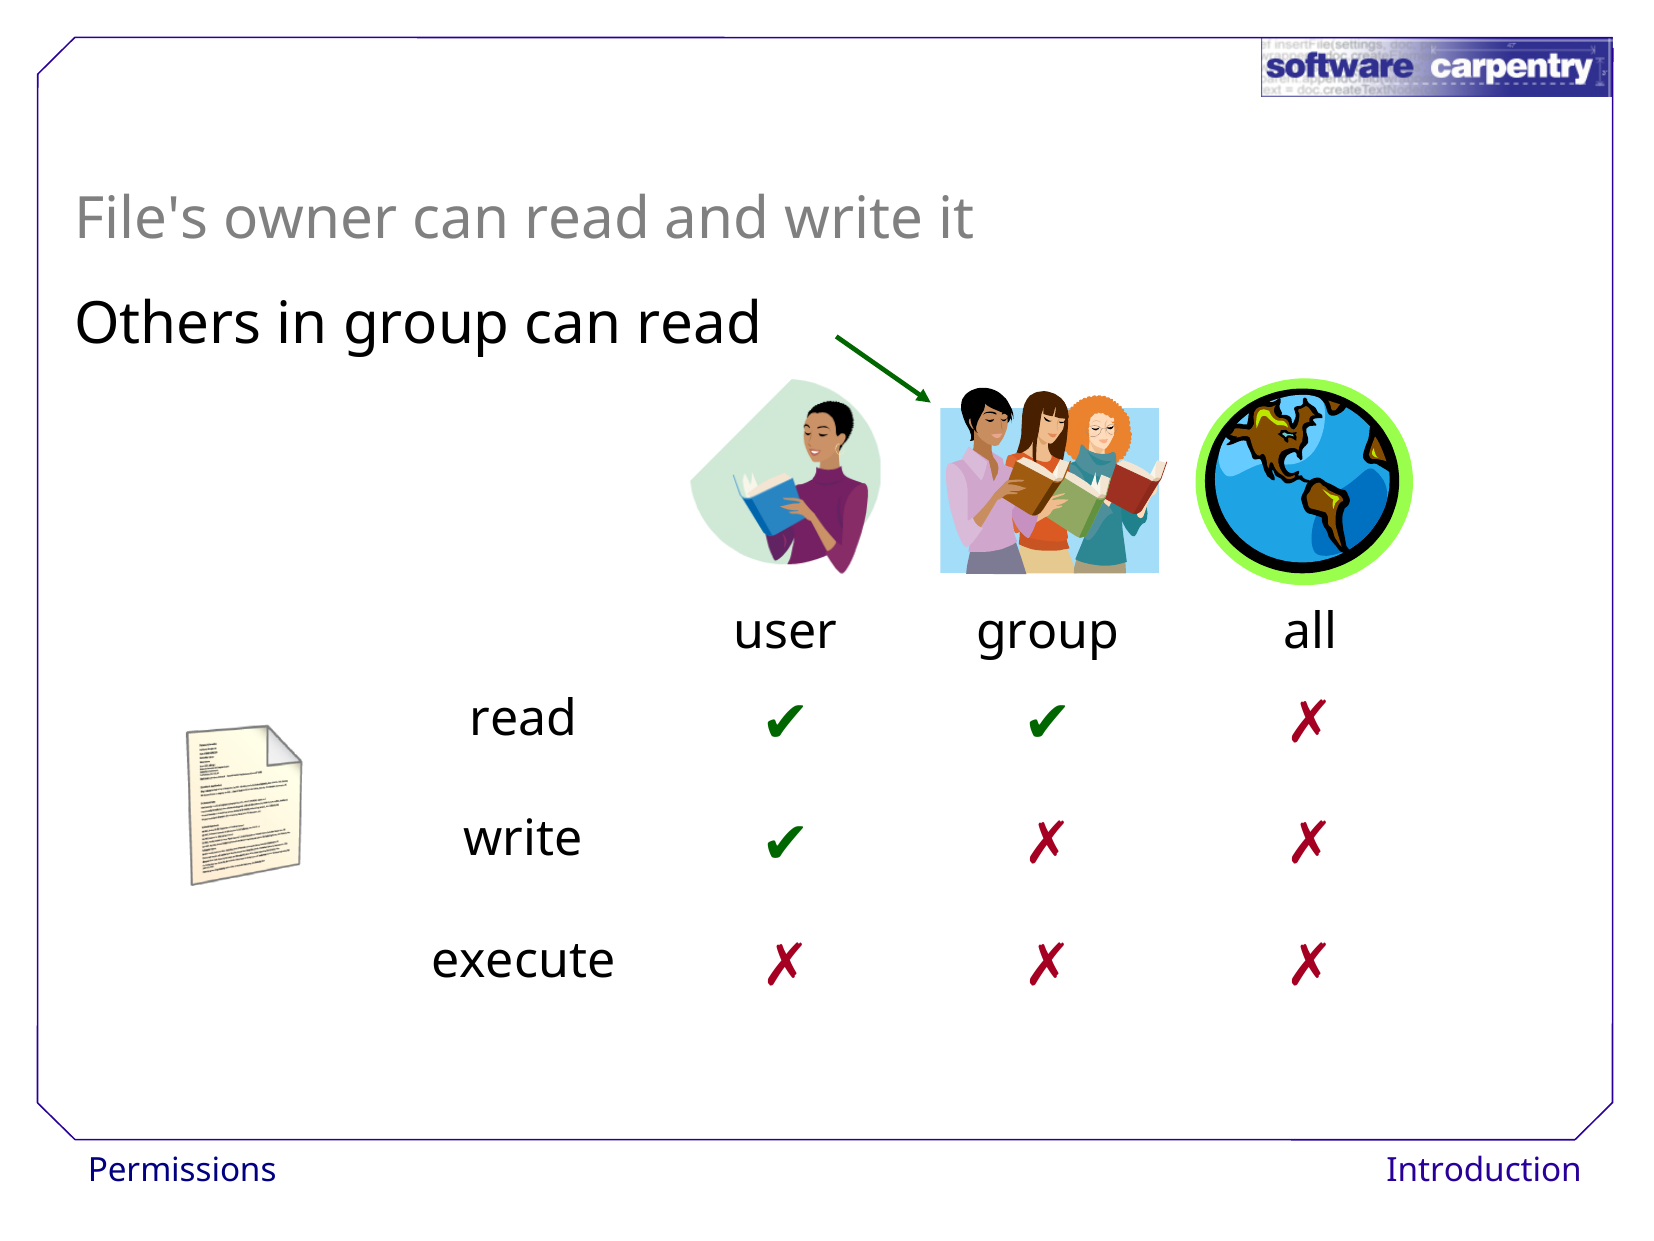

File's owner can read and write it
Others in group can read
| | user | group | all |
| --- | --- | --- | --- |
| read | ✔ | ✔ | ✗ |
| write | ✔ | ✗ | ✗ |
| execute | ✗ | ✗ | ✗ |